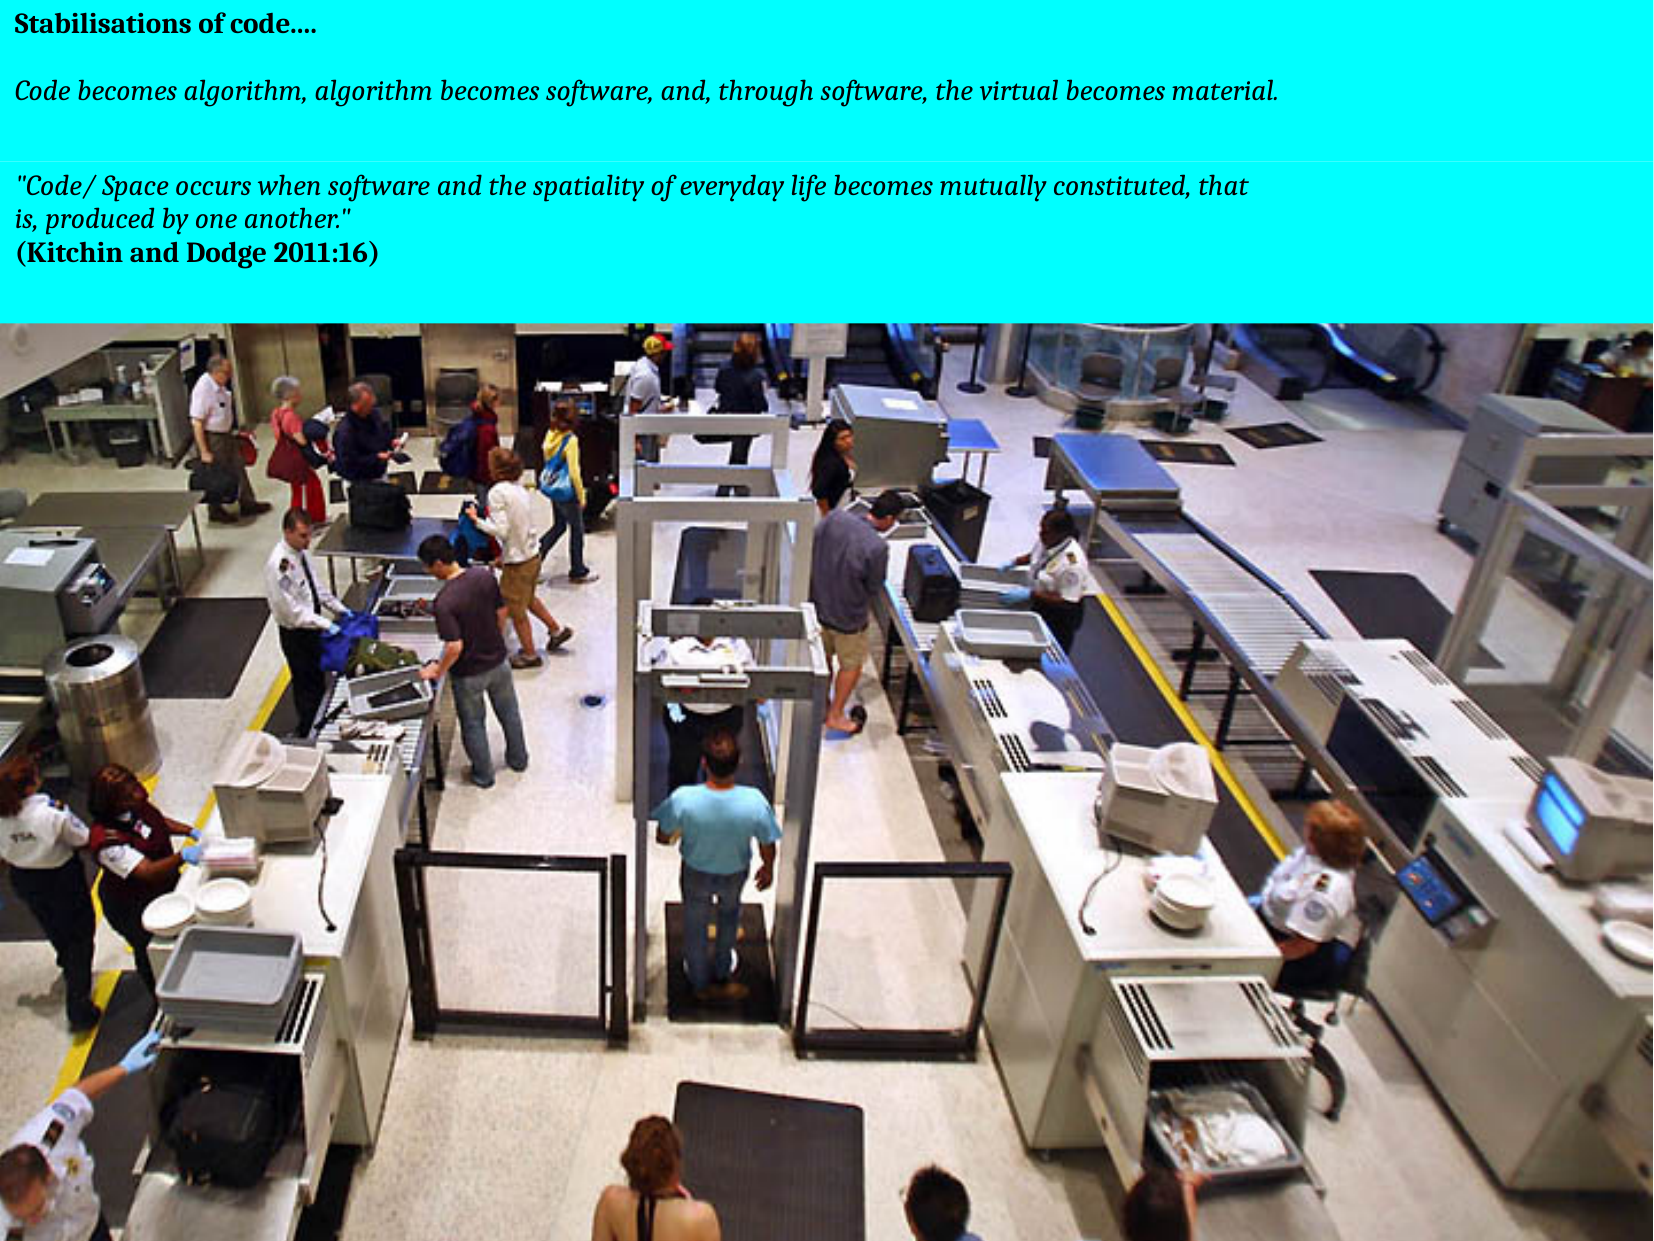

Stabilisations of code....
Code becomes algorithm, algorithm becomes software, and, through software, the virtual becomes material.
"Code/ Space occurs when software and the spatiality of everyday life becomes mutually constituted, that
is, produced by one another."
(Kitchin and Dodge 2011:16)